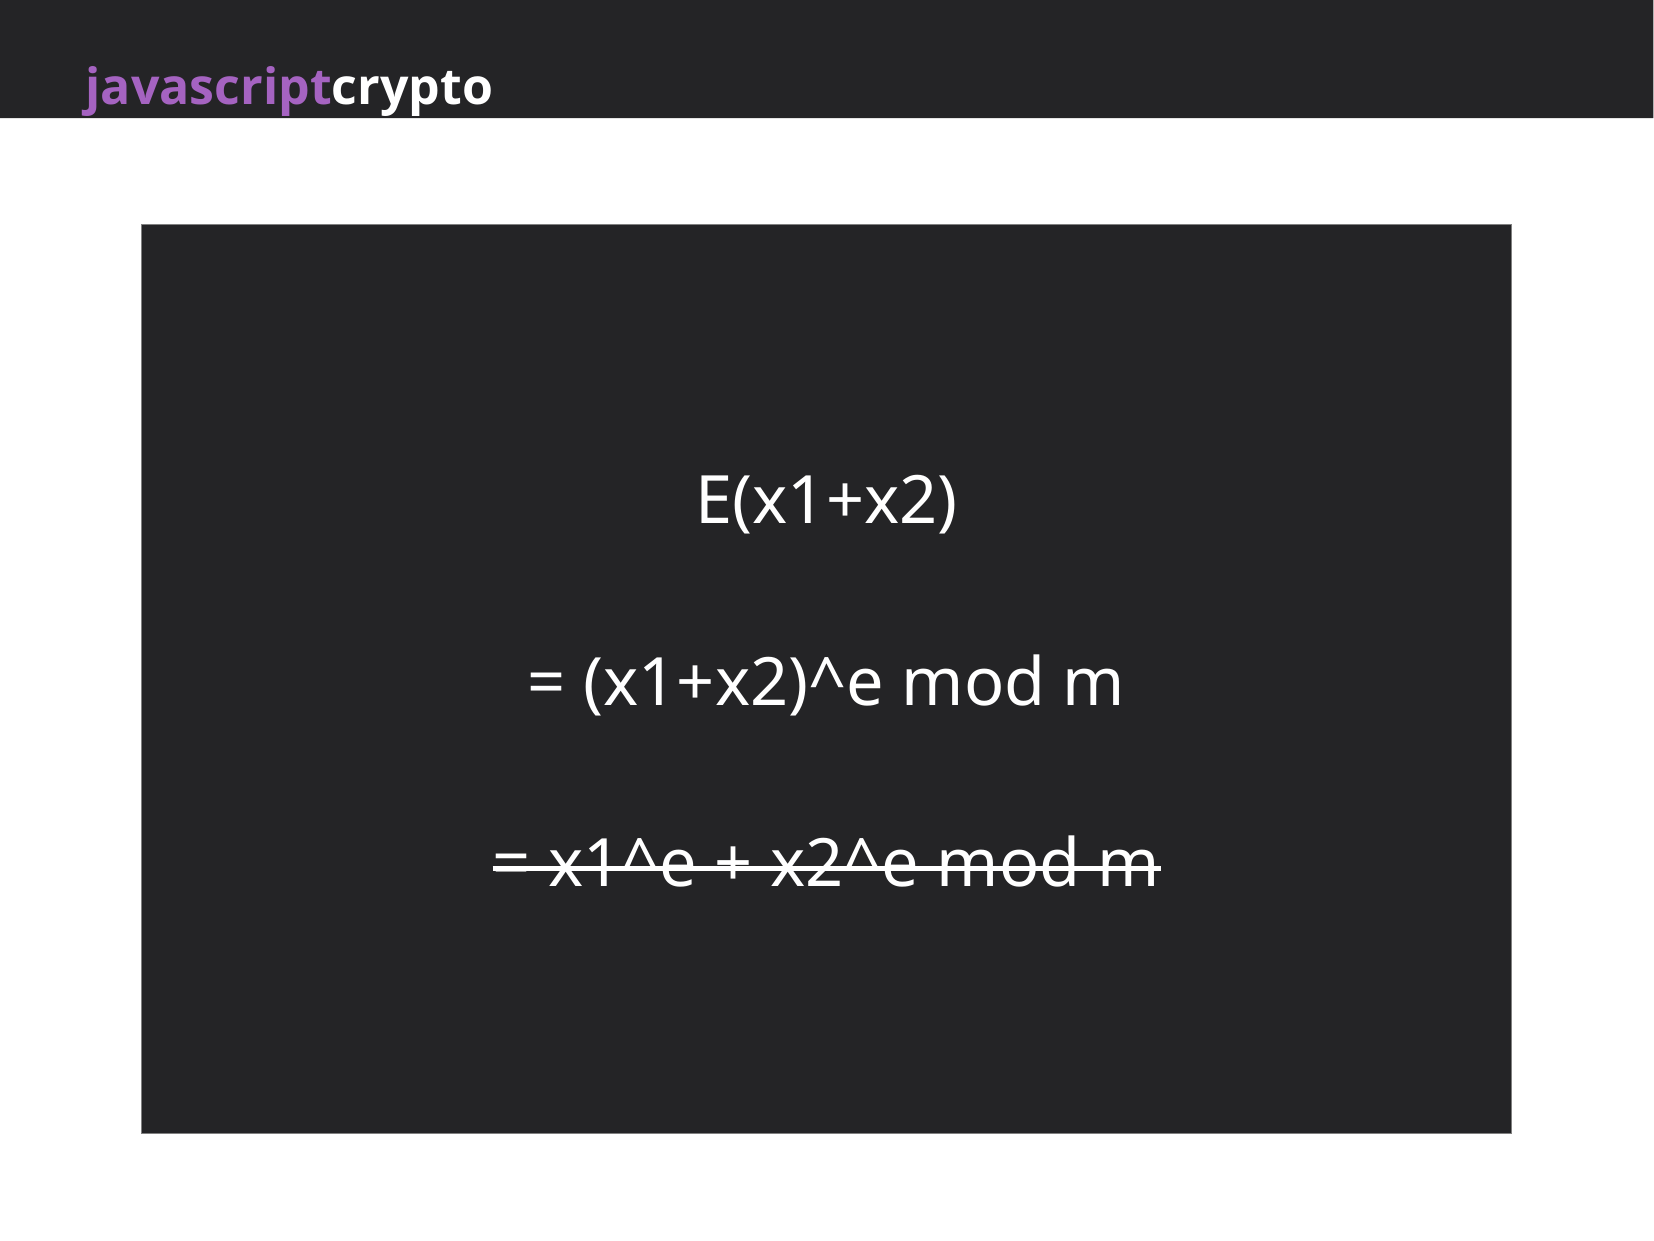

javascriptcrypto
E(x1+x2)
= (x1+x2)^e mod m
= x1^e + x2^e mod m
encrypt shit